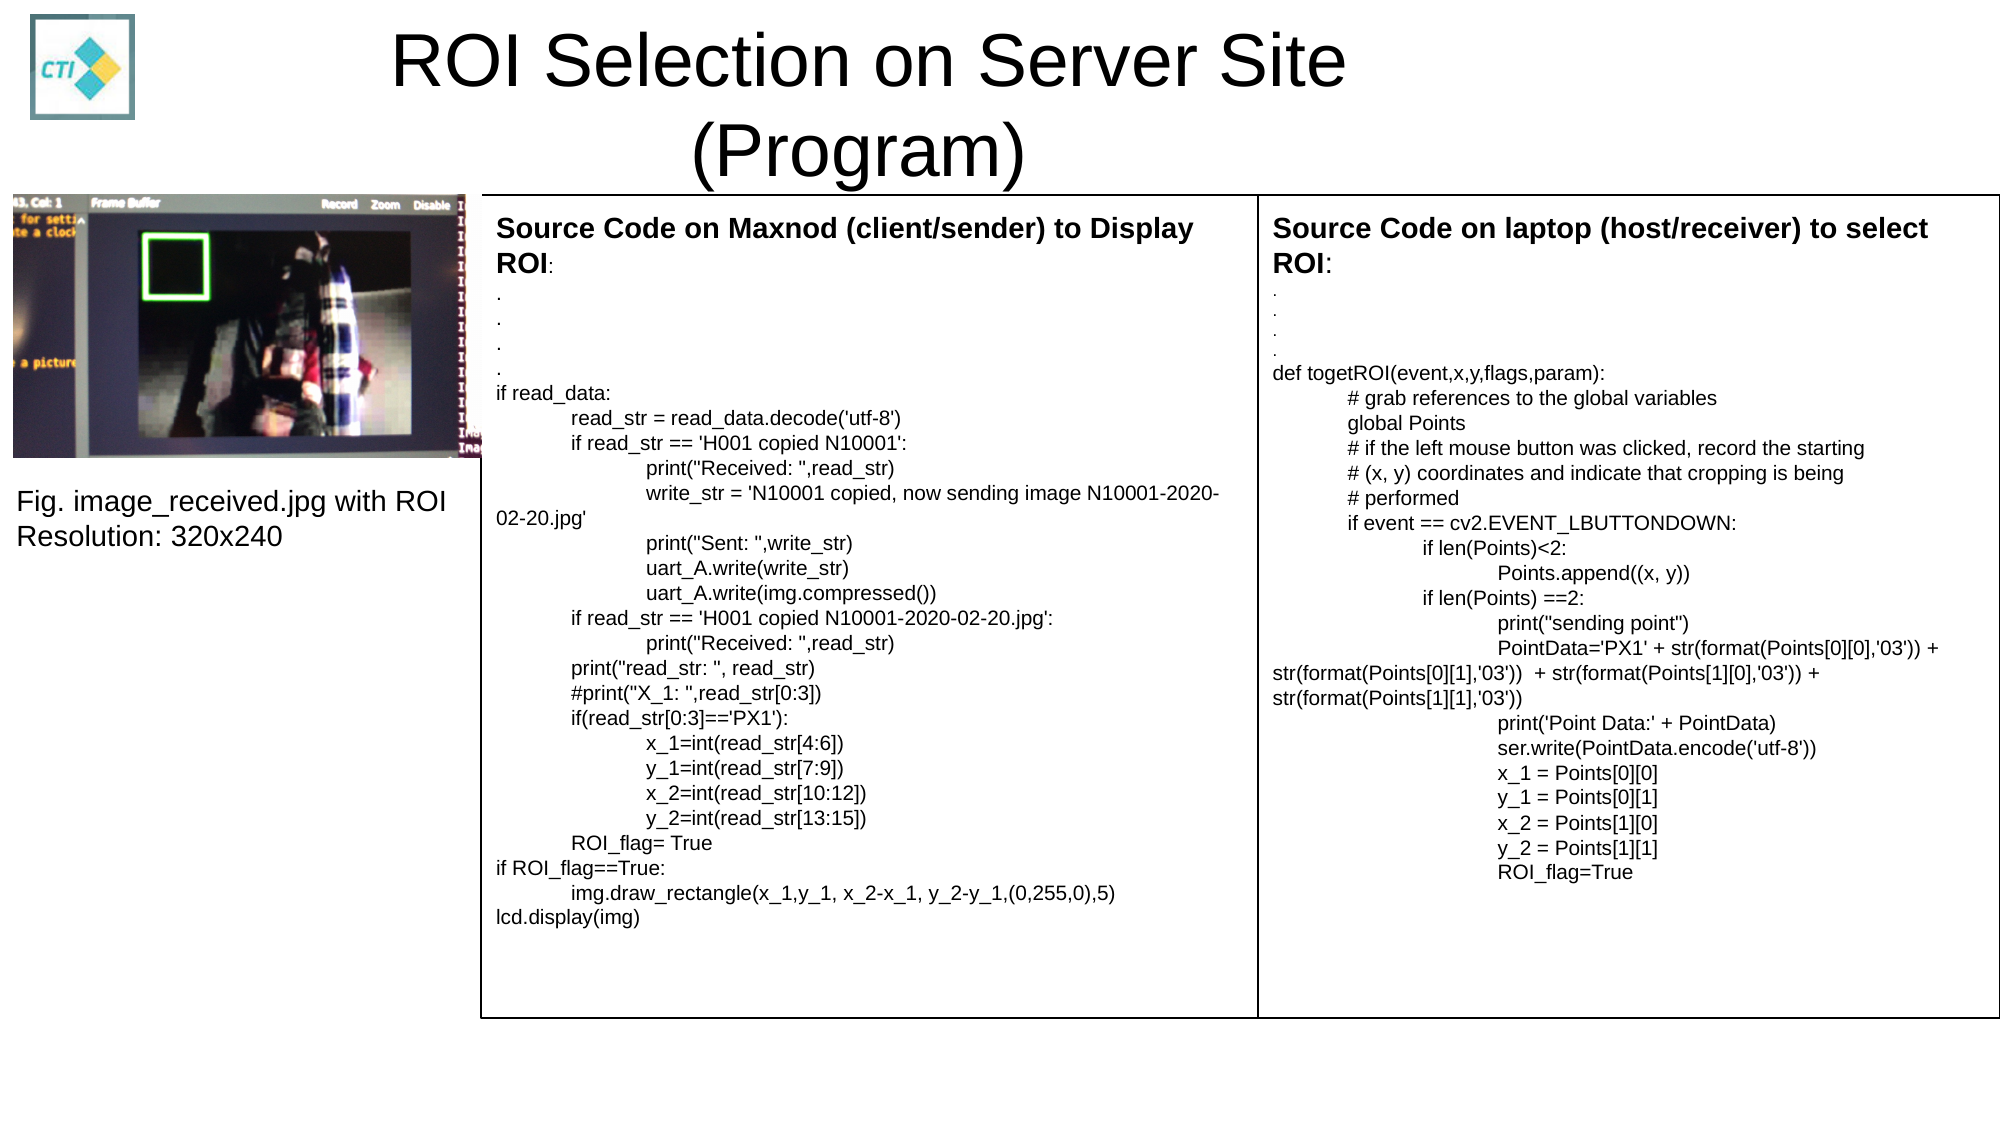

ROI Selection on Server Site
(Program)
Source Code on Maxnod (client/sender) to Display ROI:
.
.
.
.
if read_data:
 	read_str = read_data.decode('utf-8')
 	if read_str == 'H001 copied N10001':
 		print("Received: ",read_str)
 		write_str = 'N10001 copied, now sending image N10001-2020-02-20.jpg'
 		print("Sent: ",write_str)
 		uart_A.write(write_str)
 		uart_A.write(img.compressed())
 	if read_str == 'H001 copied N10001-2020-02-20.jpg':
 		print("Received: ",read_str)
 	print("read_str: ", read_str)
 	#print("X_1: ",read_str[0:3])
 	if(read_str[0:3]=='PX1'):
 		x_1=int(read_str[4:6])
 		y_1=int(read_str[7:9])
 		x_2=int(read_str[10:12])
 		y_2=int(read_str[13:15])
 	ROI_flag= True
if ROI_flag==True:
 	img.draw_rectangle(x_1,y_1, x_2-x_1, y_2-y_1,(0,255,0),5)
lcd.display(img)
Source Code on laptop (host/receiver) to select ROI:
.
.
.
.
def togetROI(event,x,y,flags,param):
 	# grab references to the global variables
 	global Points
 	# if the left mouse button was clicked, record the starting
 	# (x, y) coordinates and indicate that cropping is being
 	# performed
 	if event == cv2.EVENT_LBUTTONDOWN:
 		if len(Points)<2:
 		Points.append((x, y))
 		if len(Points) ==2:
 		print("sending point")
 		PointData='PX1' + str(format(Points[0][0],'03')) + str(format(Points[0][1],'03')) + str(format(Points[1][0],'03')) + str(format(Points[1][1],'03'))
 		print('Point Data:' + PointData)
 		ser.write(PointData.encode('utf-8'))
 		x_1 = Points[0][0]
 		y_1 = Points[0][1]
 		x_2 = Points[1][0]
 		y_2 = Points[1][1]
 		ROI_flag=True
Fig. image_received.jpg with ROI
Resolution: 320x240